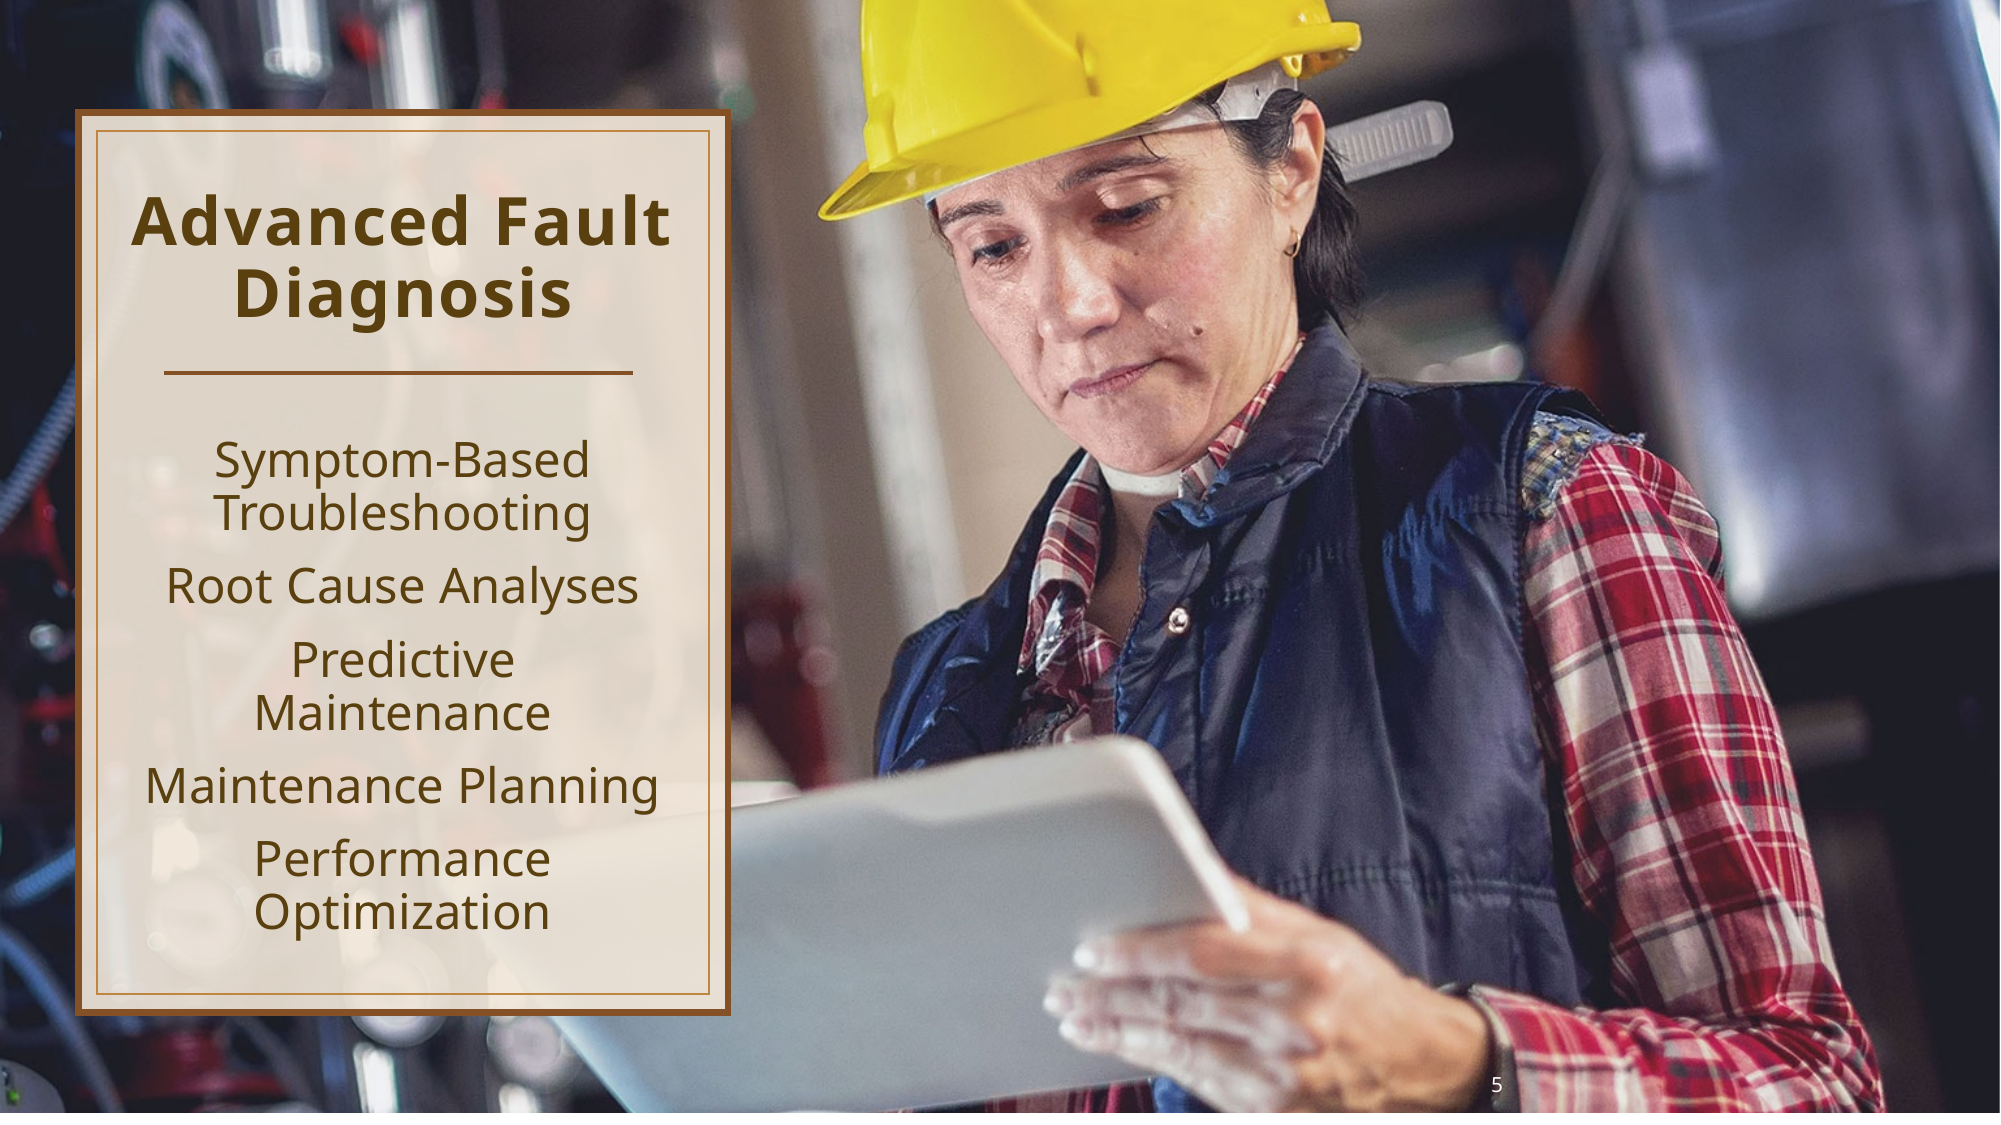

# Advanced Fault Diagnosis
Symptom-Based Troubleshooting
Root Cause Analyses
Predictive Maintenance
Maintenance Planning
Performance Optimization